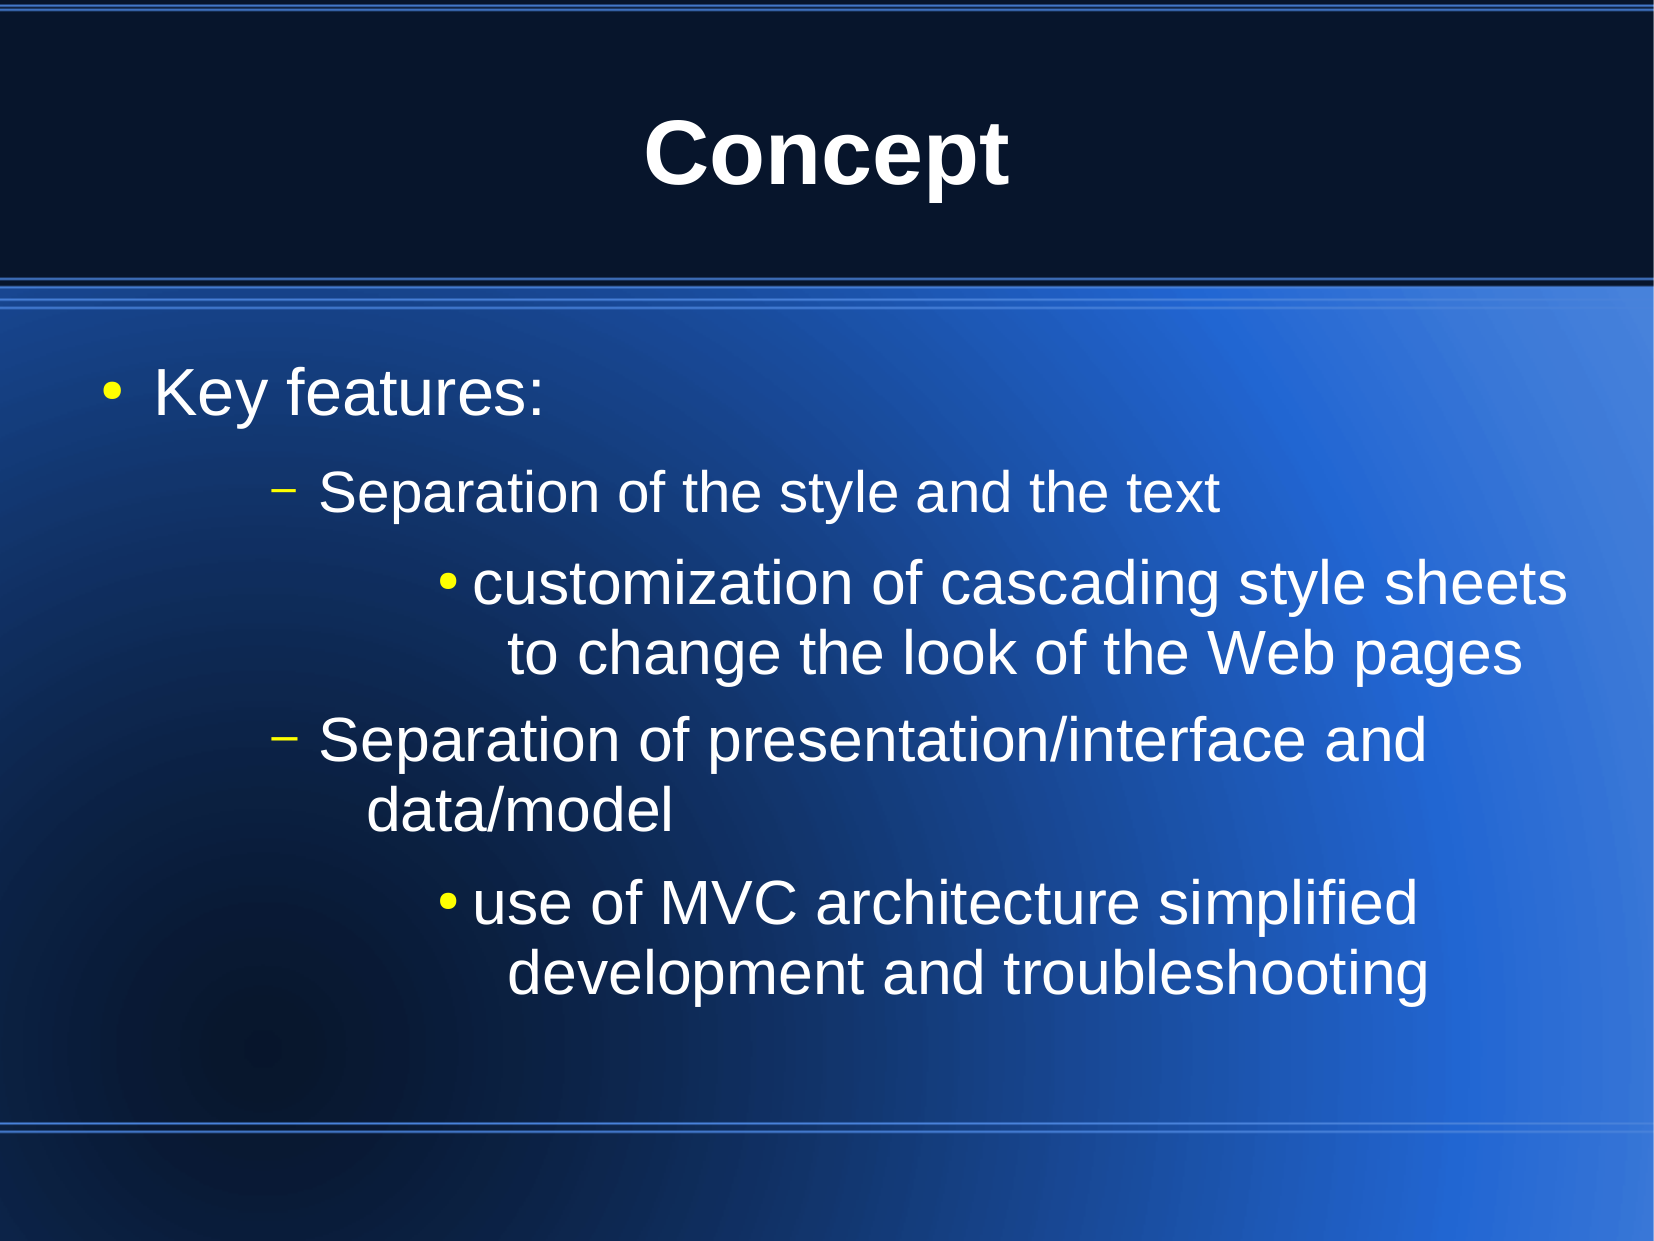

# Concept
Key features:
Separation of the style and the text
customization of cascading style sheets to change the look of the Web pages
Separation of presentation/interface and data/model
use of MVC architecture simplified development and troubleshooting